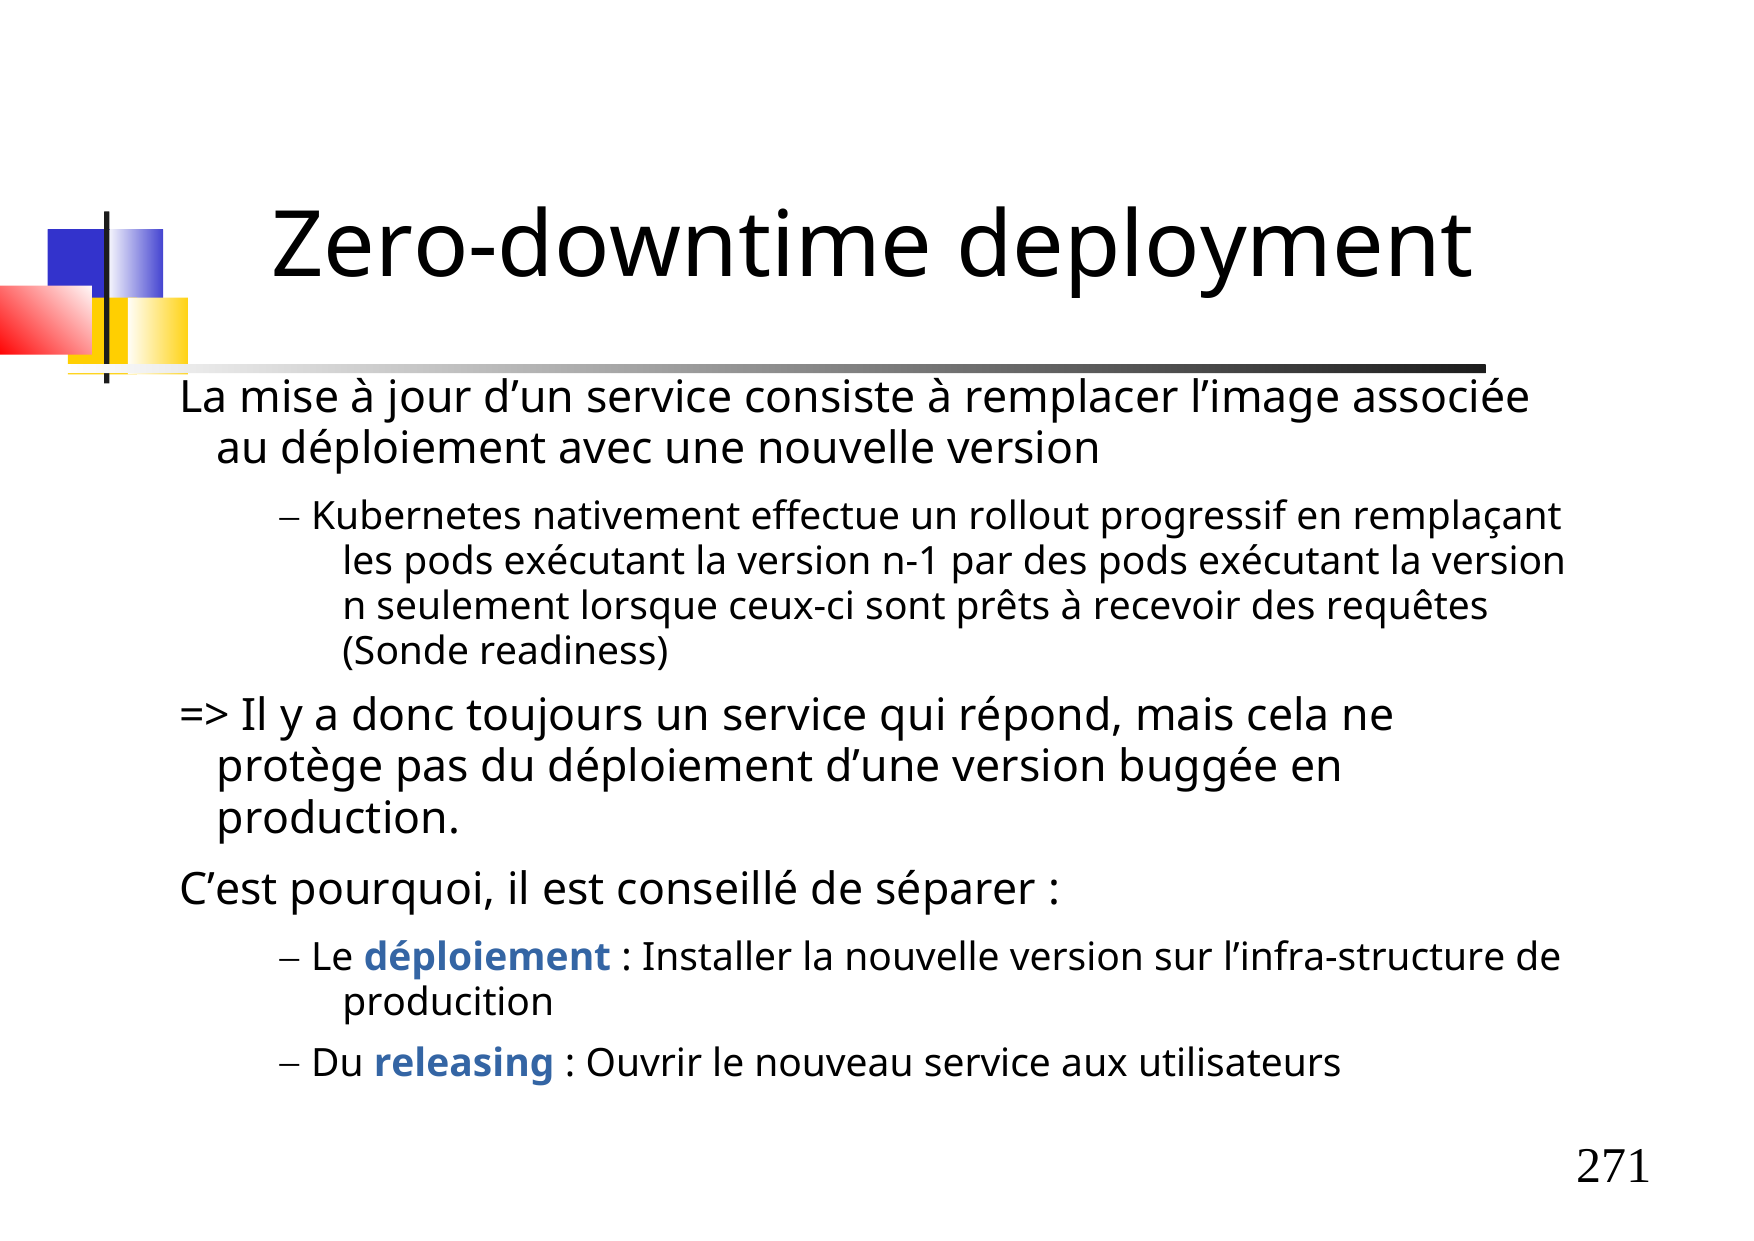

# Zero-downtime deployment
La mise à jour d’un service consiste à remplacer l’image associée au déploiement avec une nouvelle version
Kubernetes nativement effectue un rollout progressif en remplaçant les pods exécutant la version n-1 par des pods exécutant la version n seulement lorsque ceux-ci sont prêts à recevoir des requêtes (Sonde readiness)
=> Il y a donc toujours un service qui répond, mais cela ne protège pas du déploiement d’une version buggée en production.
C’est pourquoi, il est conseillé de séparer :
Le déploiement : Installer la nouvelle version sur l’infra-structure de producition
Du releasing : Ouvrir le nouveau service aux utilisateurs